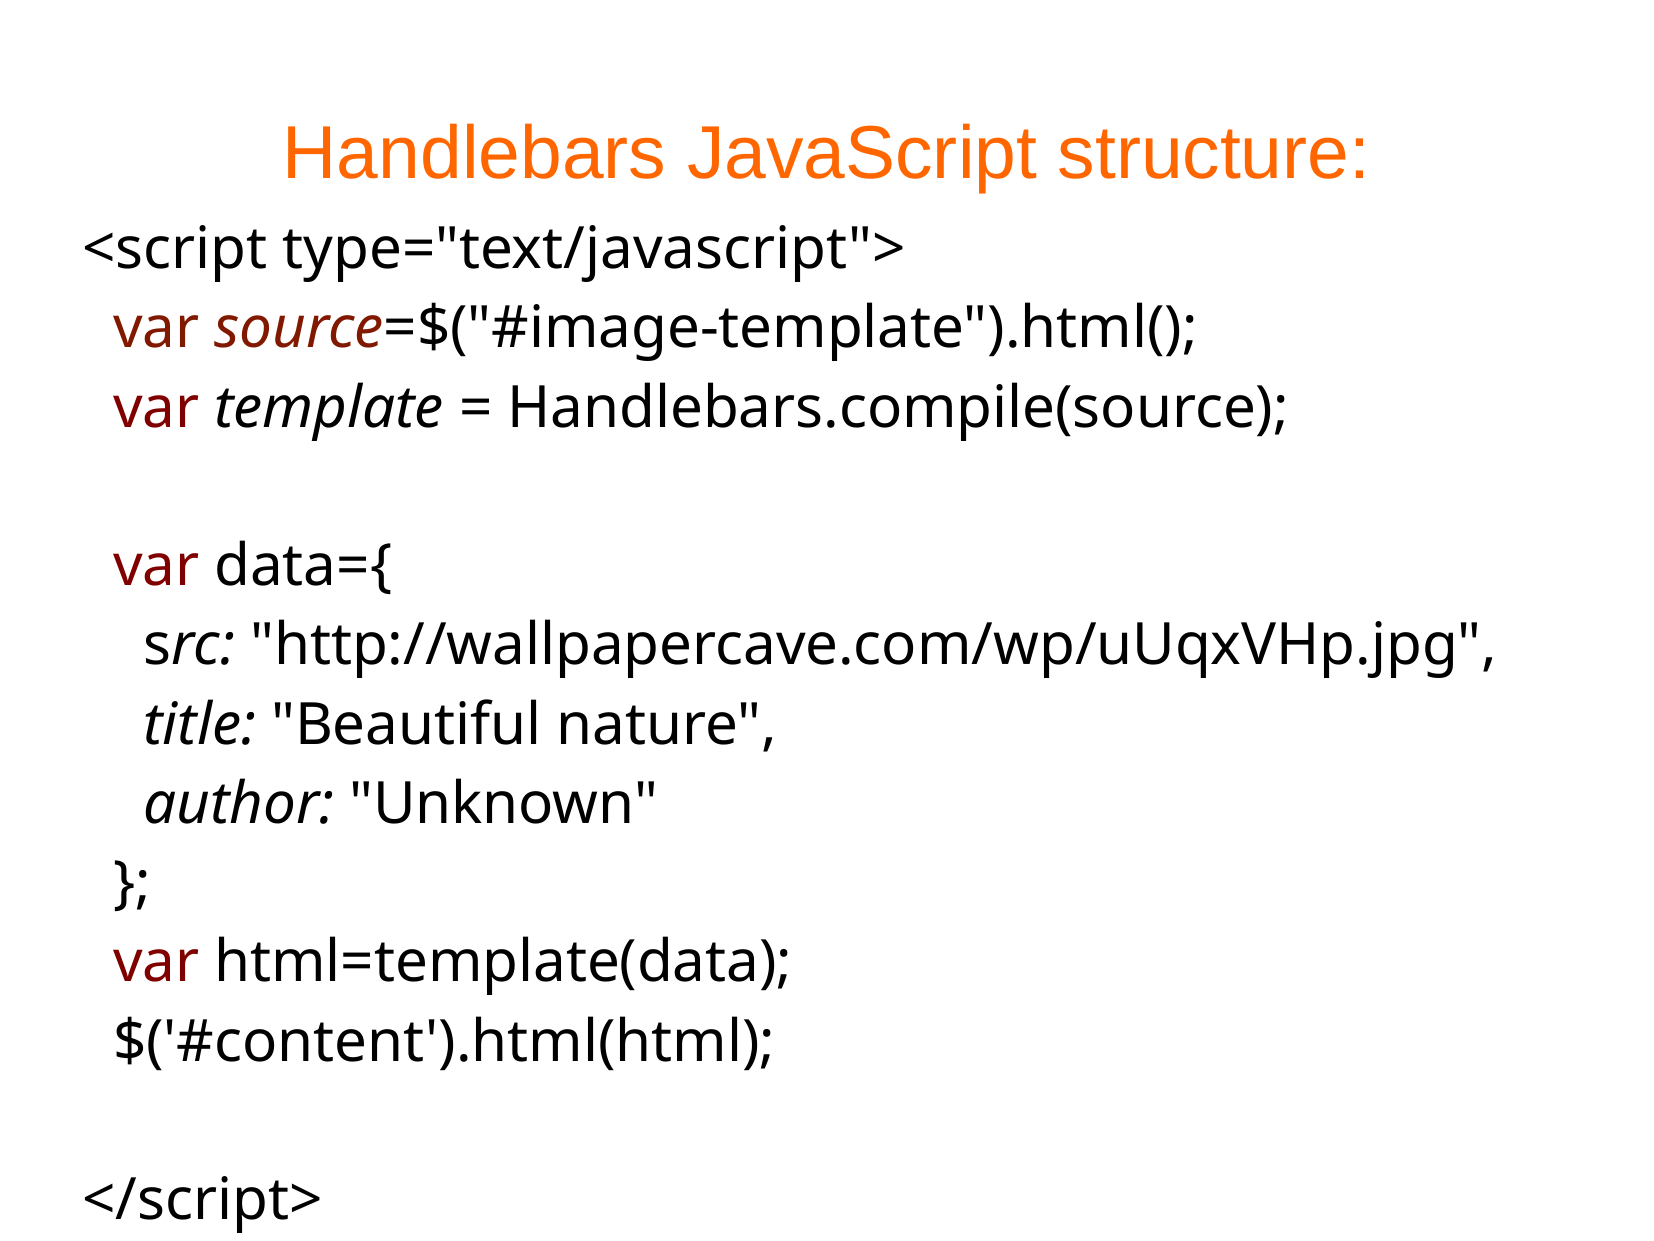

# Handlebars JavaScript structure:
<script type="text/javascript">
 var source=$("#image-template").html();
 var template = Handlebars.compile(source);
 var data={
 src: "http://wallpapercave.com/wp/uUqxVHp.jpg",
 title: "Beautiful nature",
 author: "Unknown"
 };
 var html=template(data);
 $('#content').html(html);
</script>